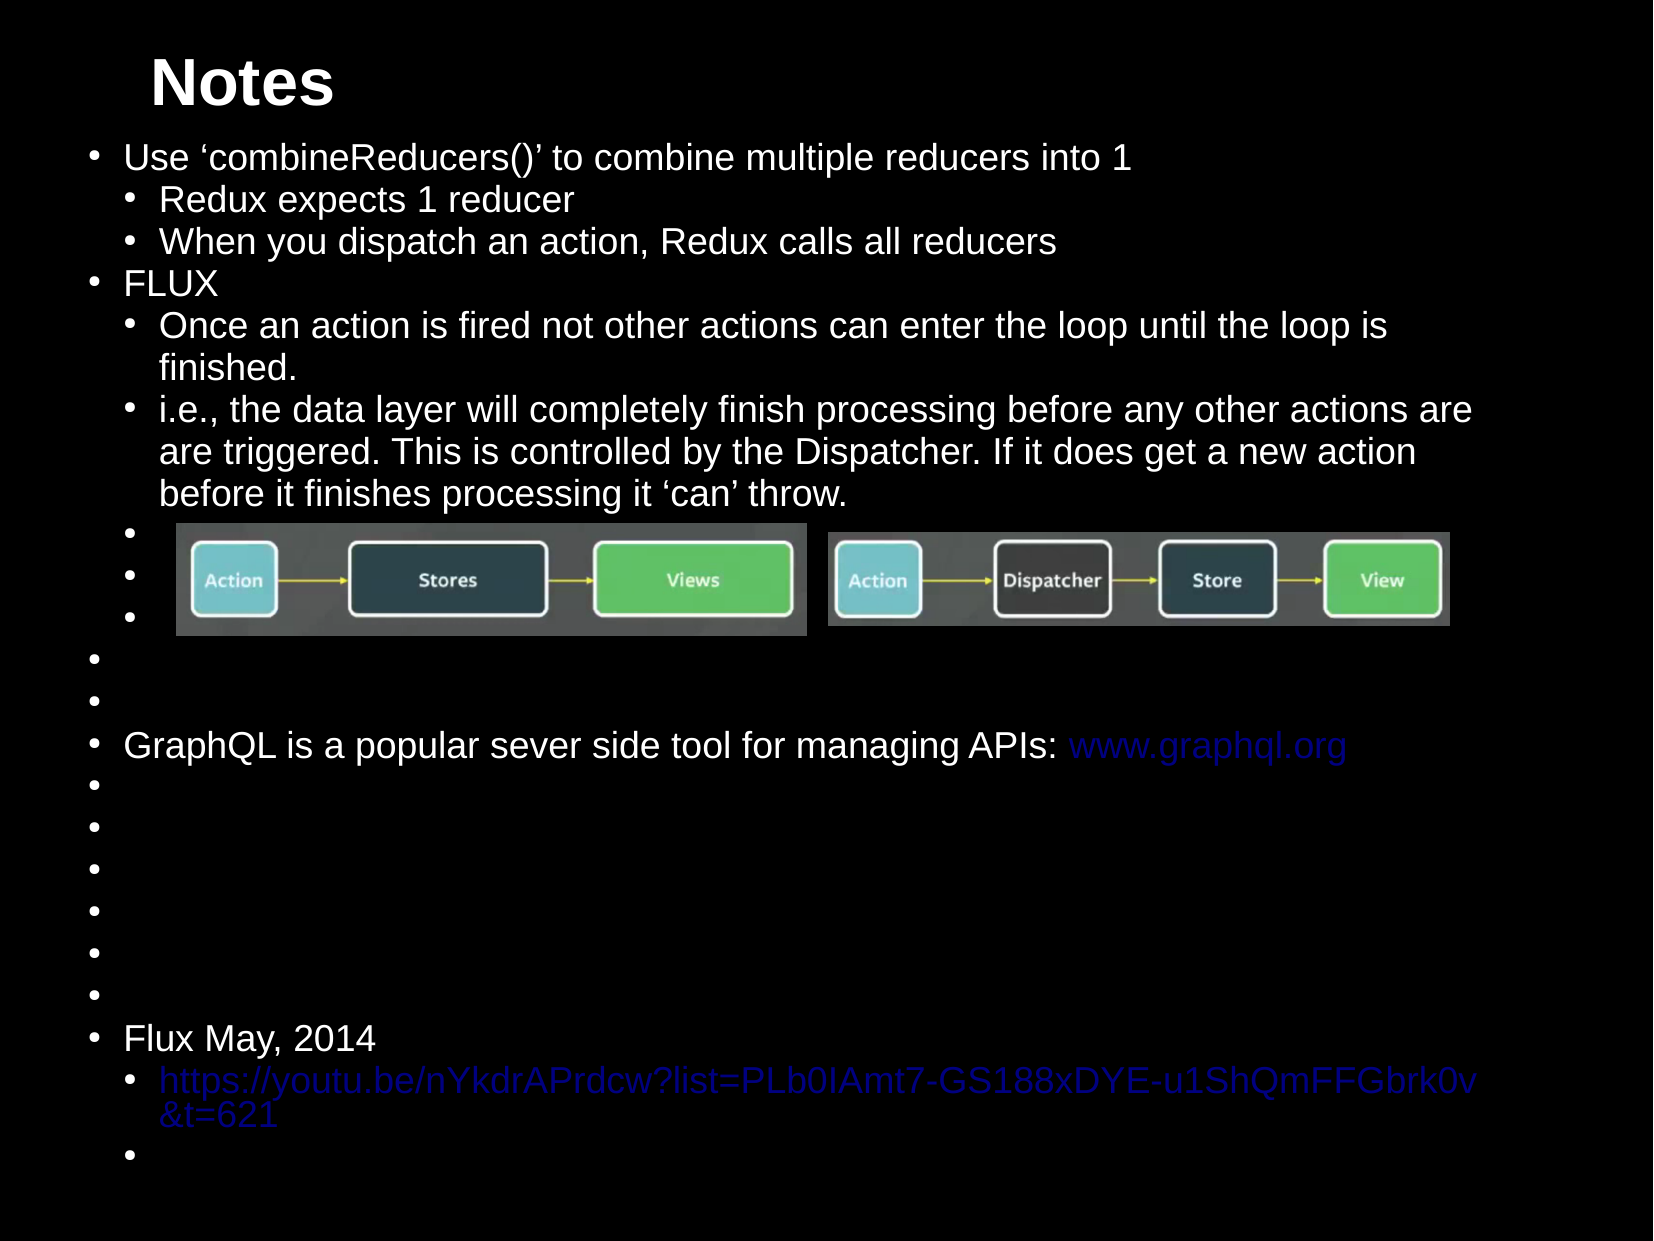

Notes
Use ‘combineReducers()’ to combine multiple reducers into 1
Redux expects 1 reducer
When you dispatch an action, Redux calls all reducers
FLUX
Once an action is fired not other actions can enter the loop until the loop is finished.
i.e., the data layer will completely finish processing before any other actions are are triggered. This is controlled by the Dispatcher. If it does get a new action before it finishes processing it ‘can’ throw.
GraphQL is a popular sever side tool for managing APIs: www.graphql.org
Flux May, 2014
https://youtu.be/nYkdrAPrdcw?list=PLb0IAmt7-GS188xDYE-u1ShQmFFGbrk0v&t=621